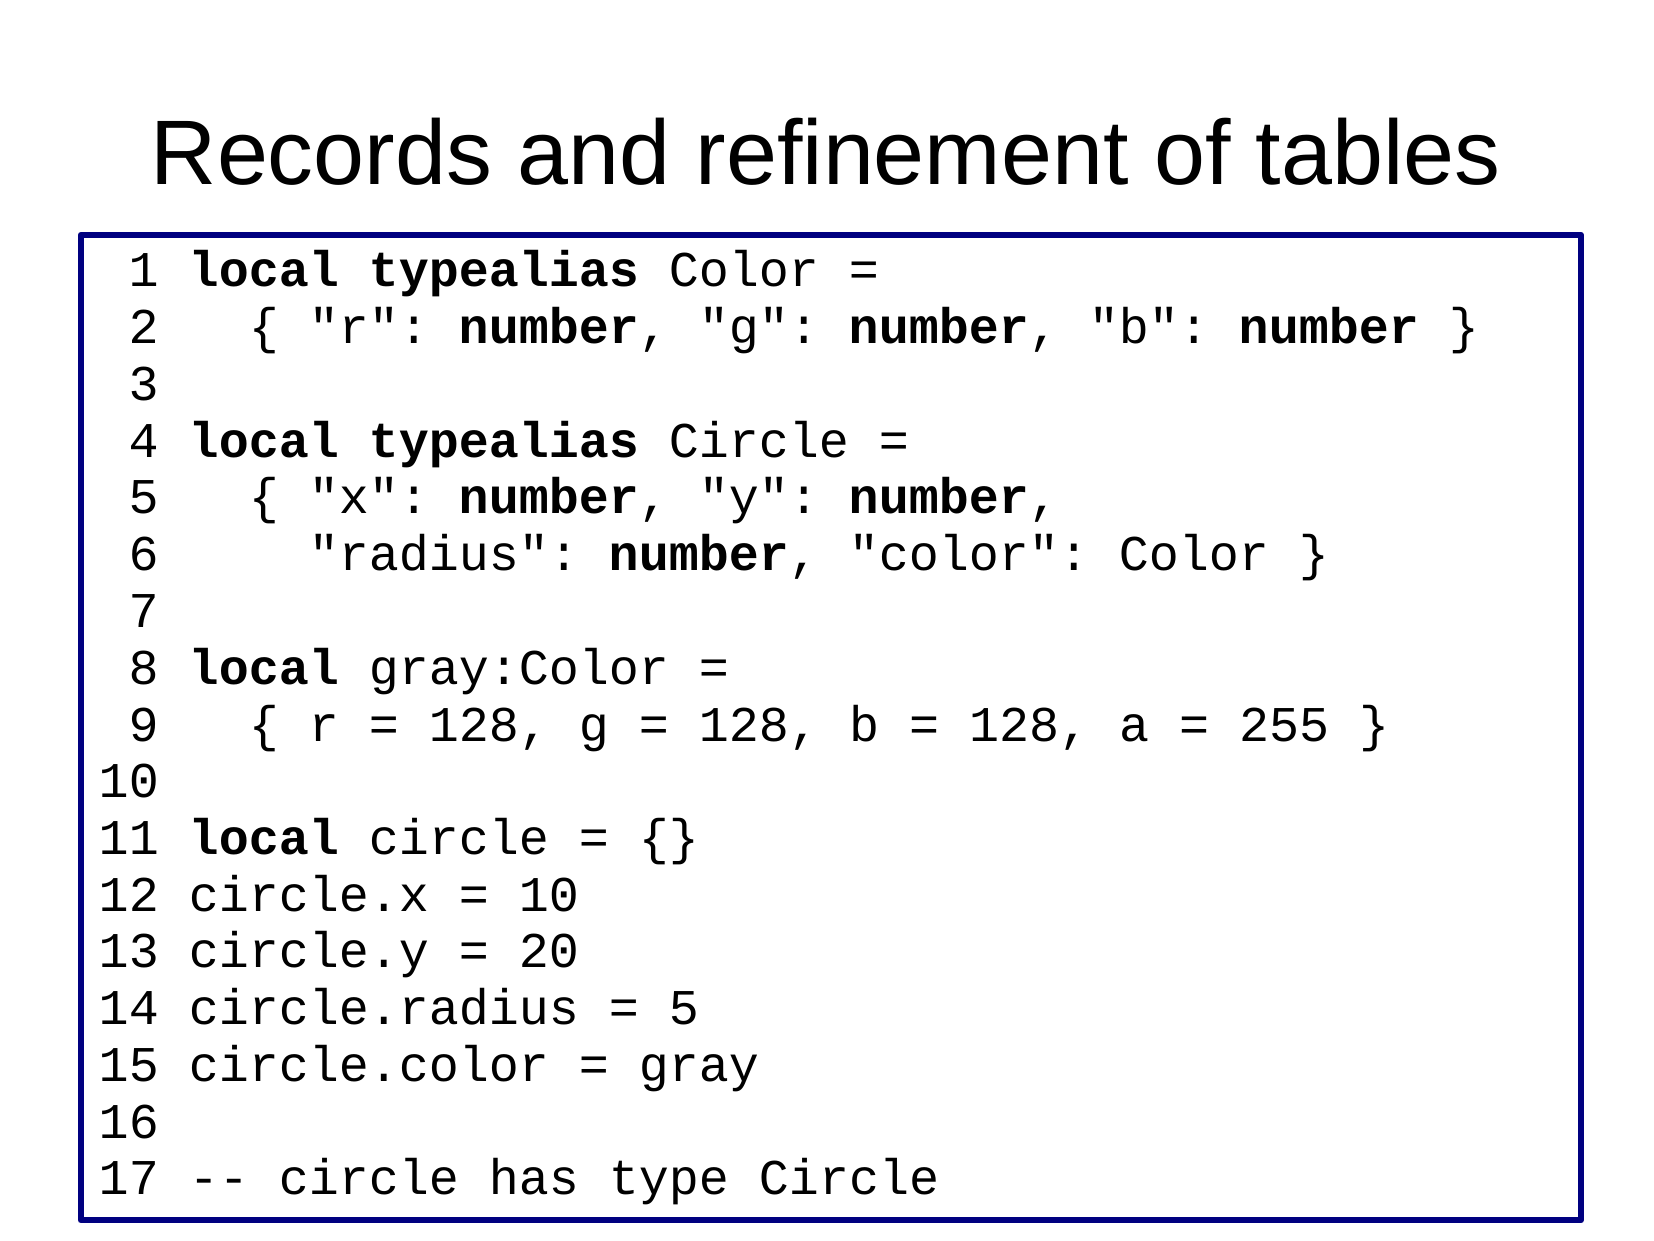

# Records and refinement of tables
 1 local typealias Color =
 2 { "r": number, "g": number, "b": number }
 3
 4 local typealias Circle =
 5 { "x": number, "y": number,
 6 "radius": number, "color": Color }
 7
 8 local gray:Color =
 9 { r = 128, g = 128, b = 128, a = 255 }
10
11 local circle = {}
12 circle.x = 10
13 circle.y = 20
14 circle.radius = 5
15 circle.color = gray
16
17 -- circle has type Circle